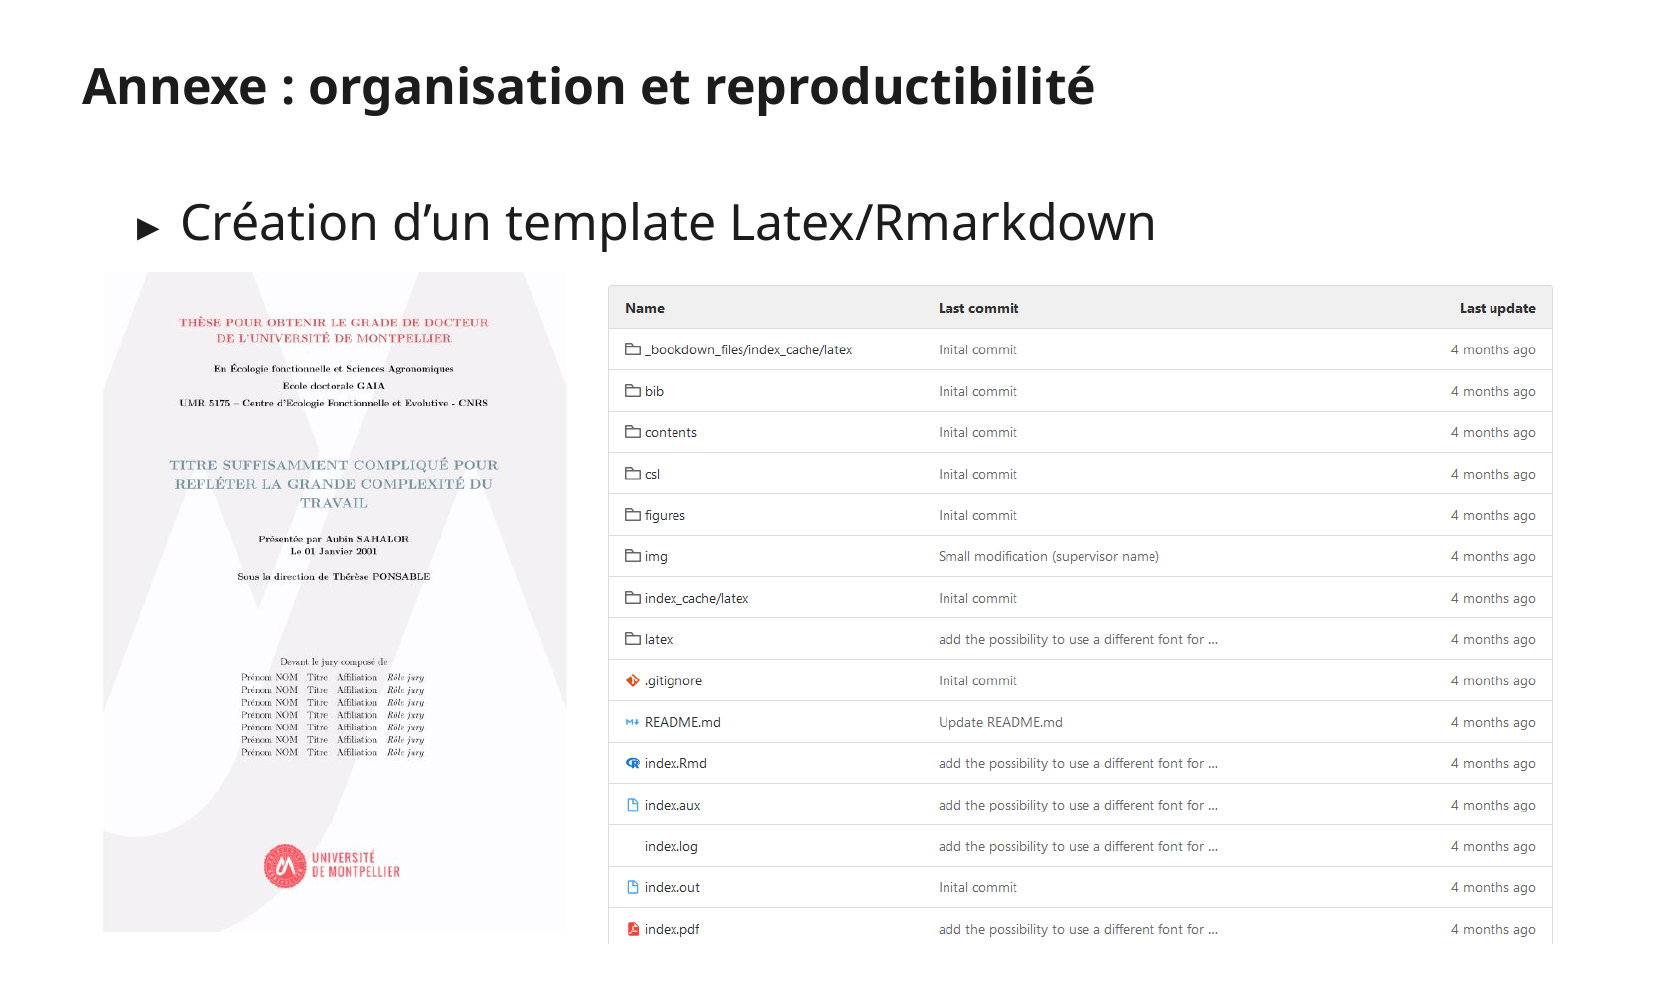

Annexe : organisation et reproductibilité
► Création d’un template Latex/Rmarkdown